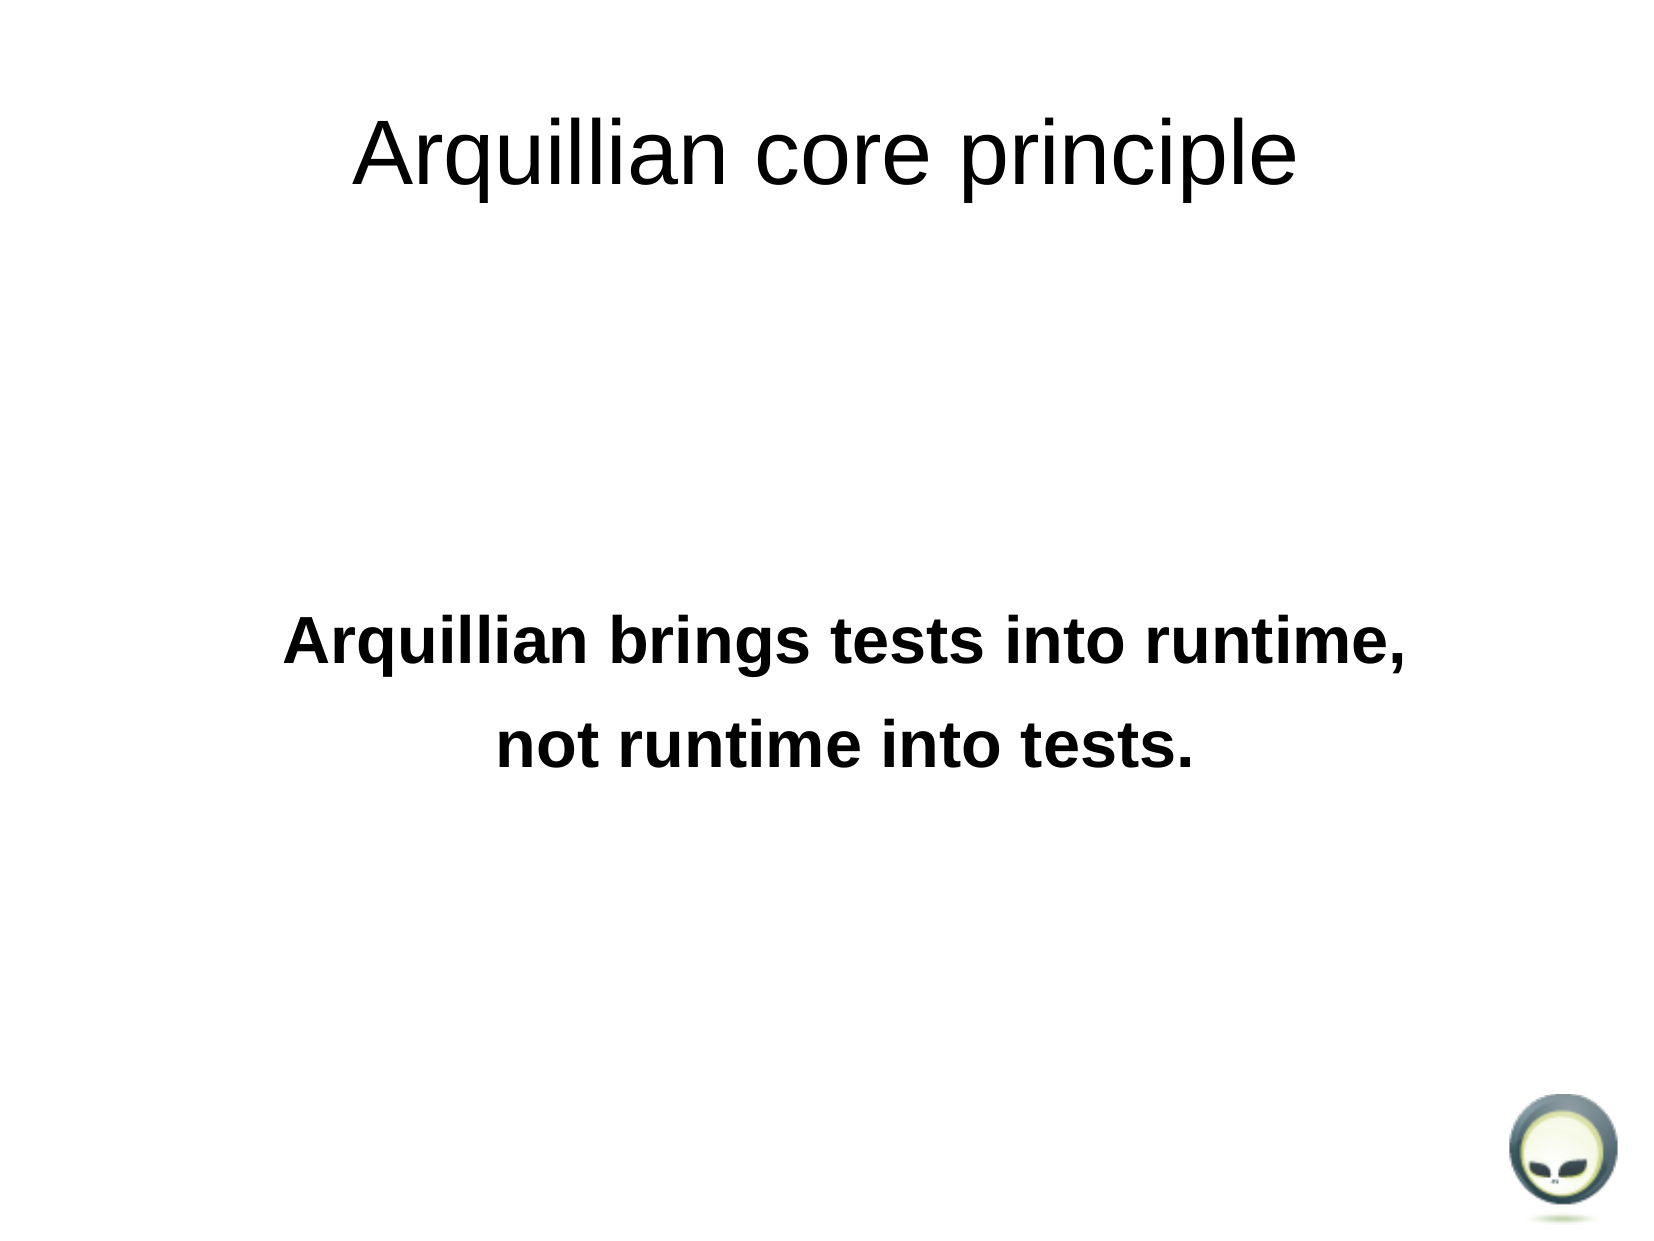

# Arquillian core principle
Arquillian brings tests into runtime,
not runtime into tests.